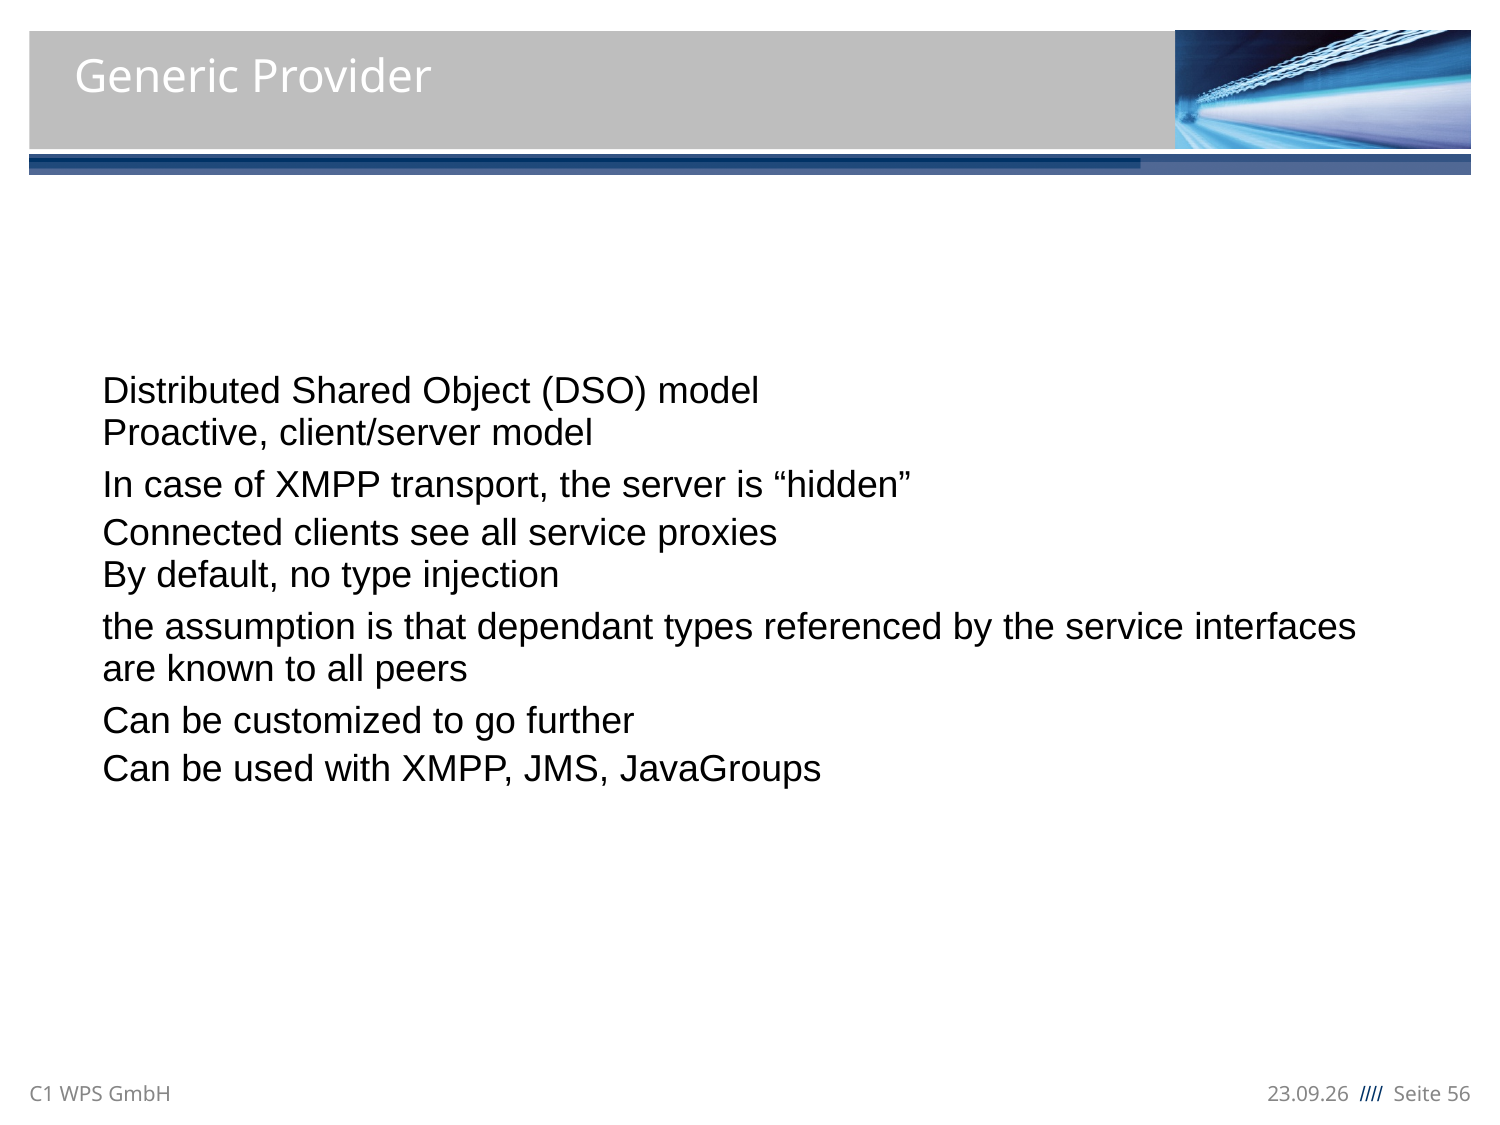

# Generic Provider
Generic Provider
Distributed Shared Object (DSO) model
Proactive, client/server model
In case of XMPP transport, the server is “hidden”
Connected clients see all service proxies
By default, no type injection
the assumption is that dependant types referenced by the service interfaces are known to all peers
Can be customized to go further
Can be used with XMPP, JMS, JavaGroups